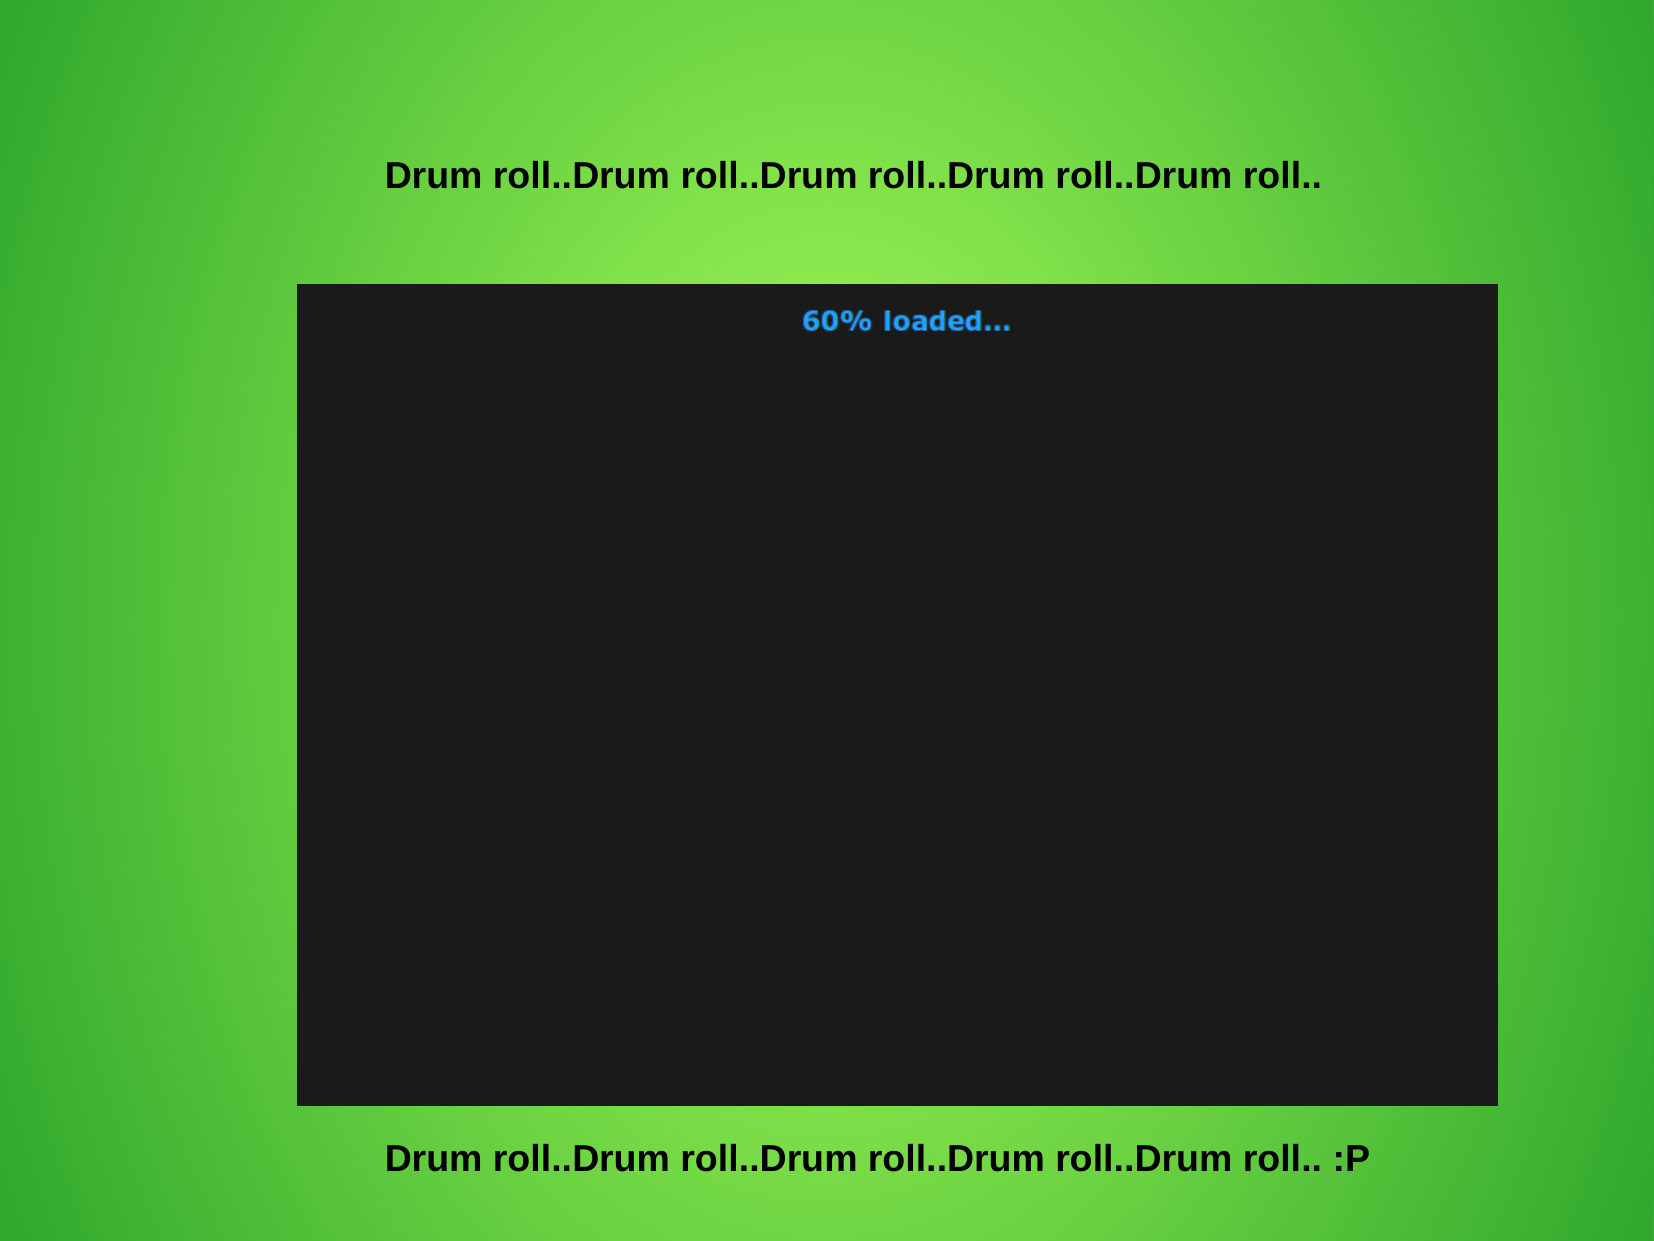

Drum roll..Drum roll..Drum roll..Drum roll..Drum roll..
Drum roll..Drum roll..Drum roll..Drum roll..Drum roll.. :P